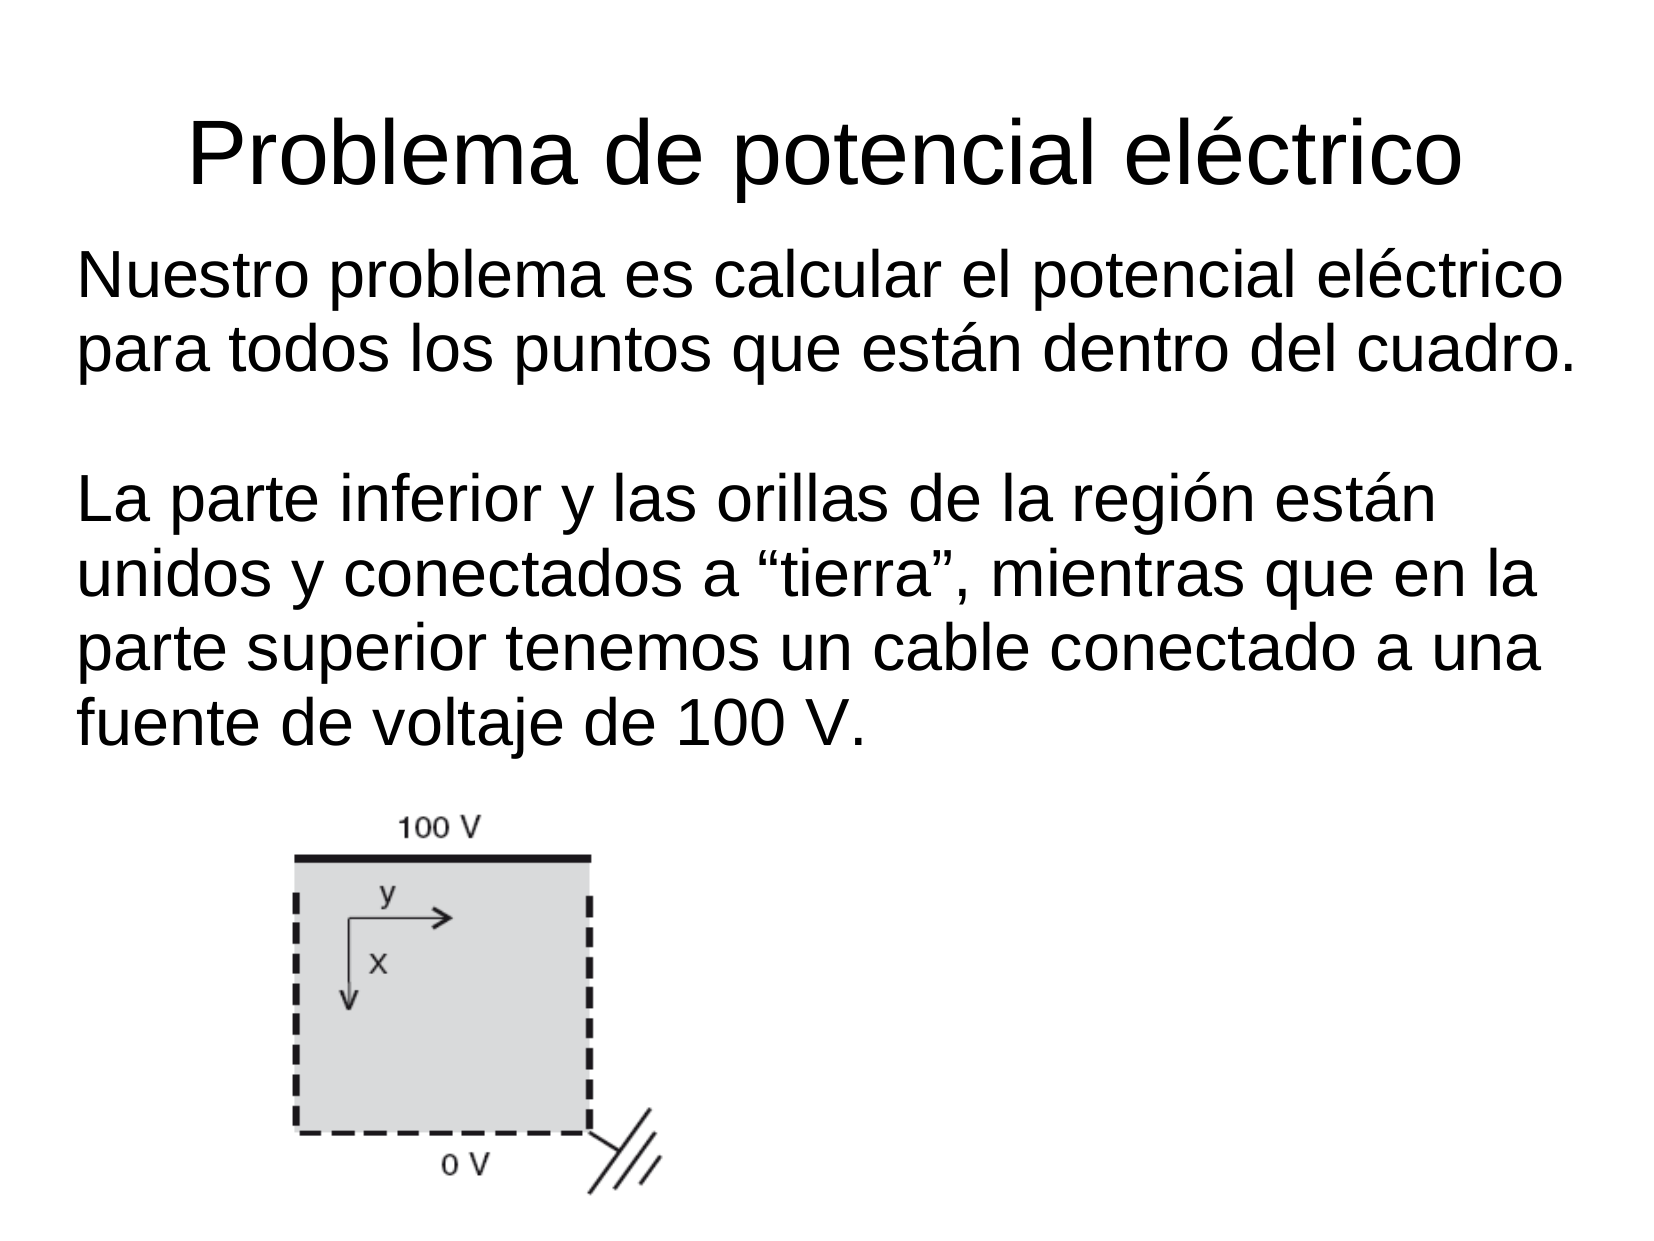

# Problema de potencial eléctrico
Nuestro problema es calcular el potencial eléctrico para todos los puntos que están dentro del cuadro.
La parte inferior y las orillas de la región están unidos y conectados a “tierra”, mientras que en la parte superior tenemos un cable conectado a una fuente de voltaje de 100 V.